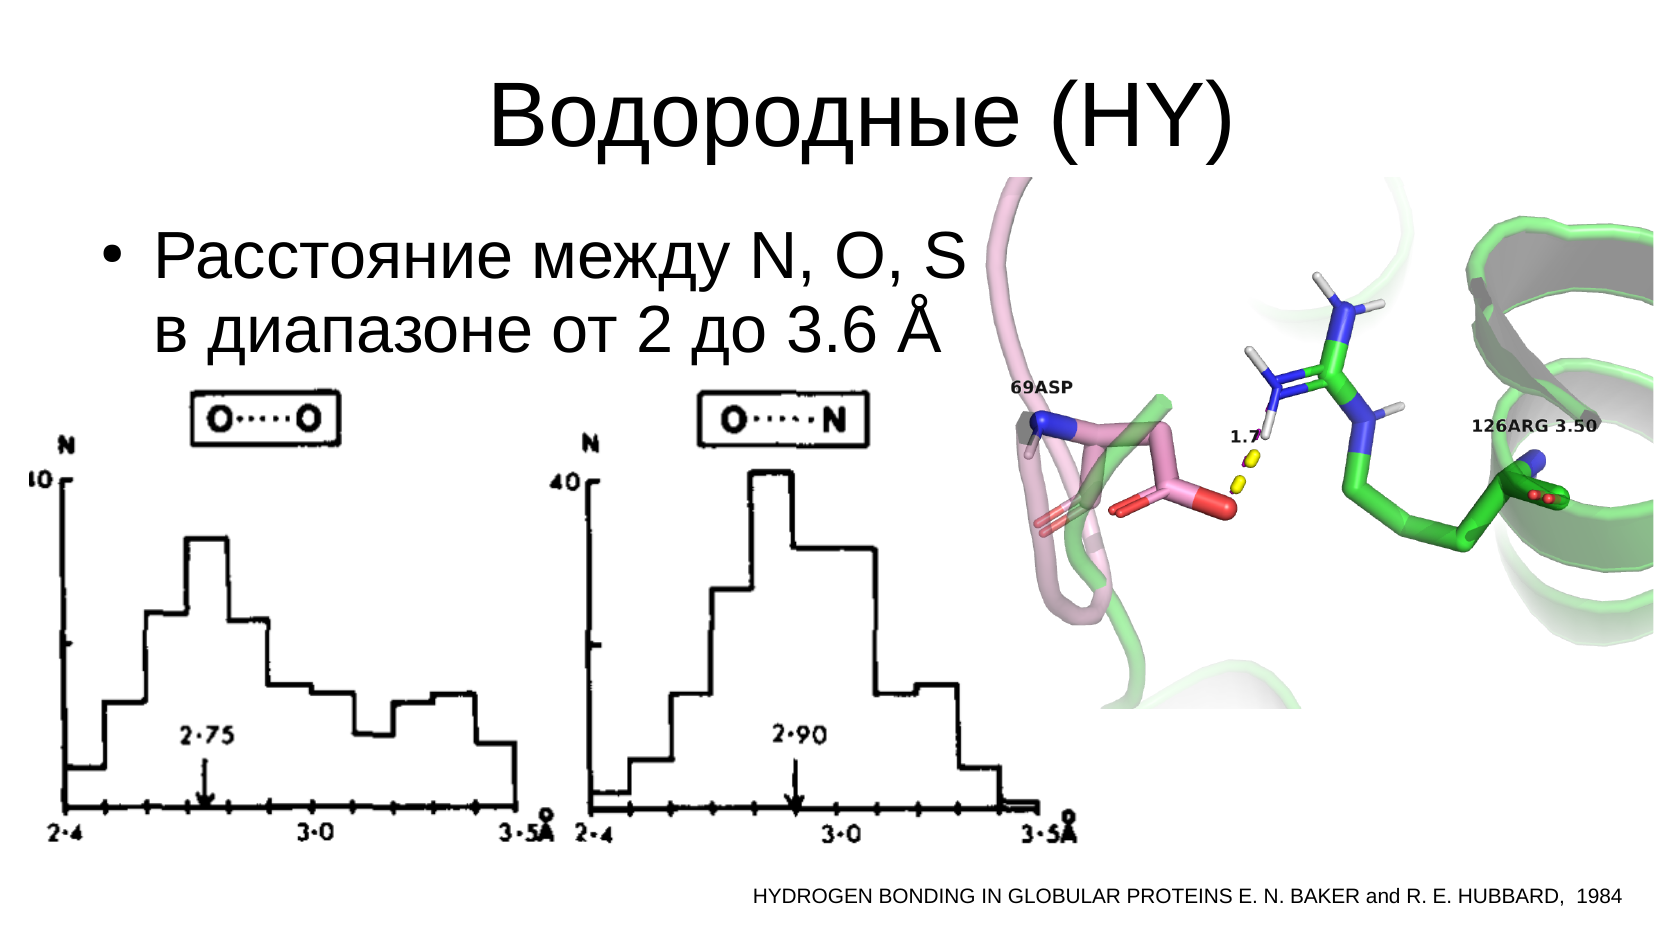

# Водородные (HY)
Расстояние между N, O, S
в диапазоне от 2 до 3.6 Å
HYDROGEN BONDING IN GLOBULAR PROTEINS E. N. BAKER and R. E. HUBBARD, 1984